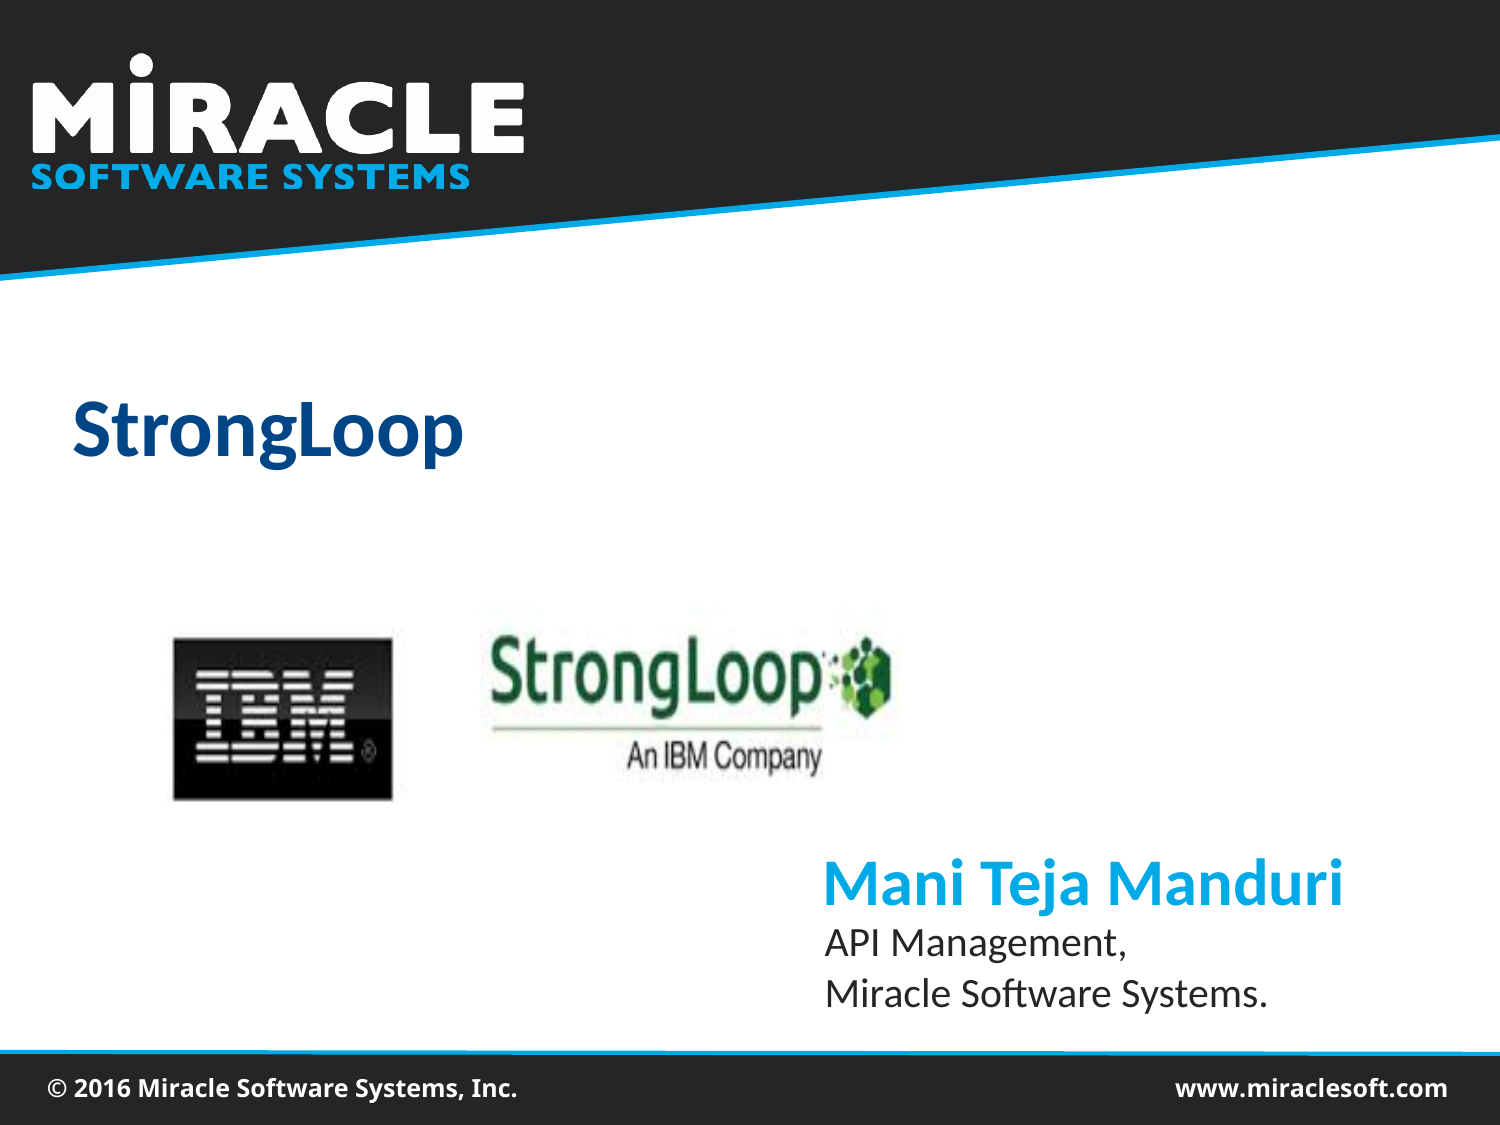

# StrongLoop
Mani Teja Manduri
API Management,
Miracle Software Systems.